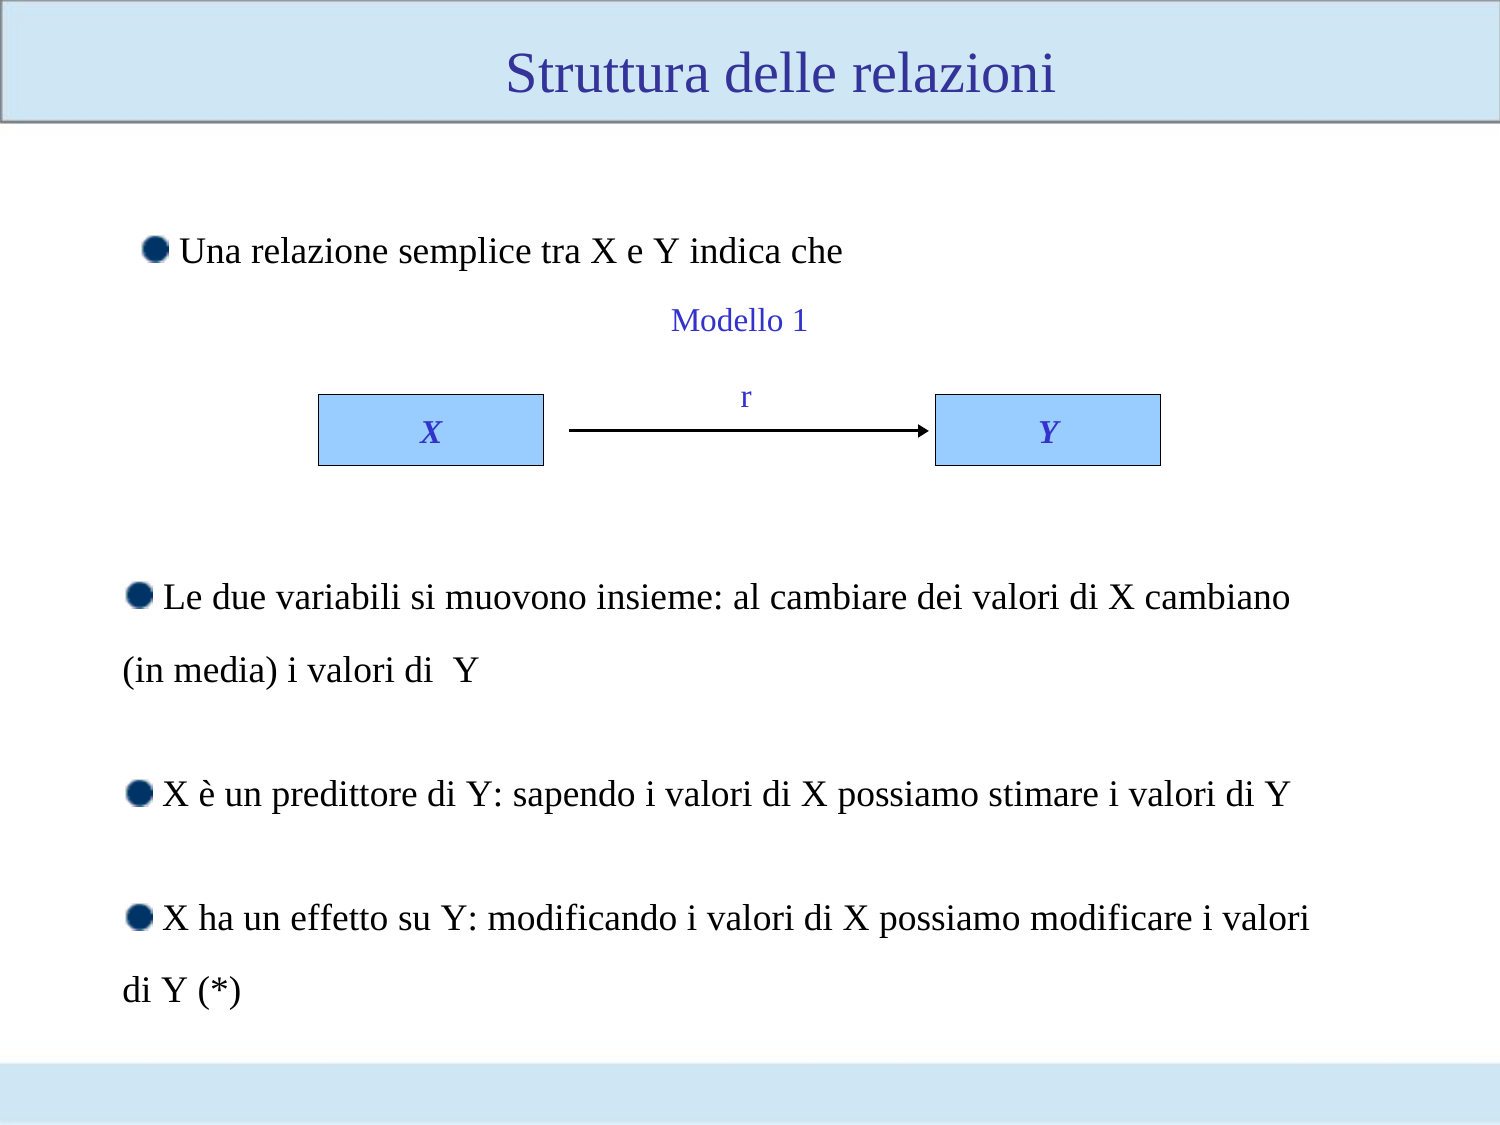

# Struttura delle relazioni
 Una relazione semplice tra X e Y indica che
Modello 1
r
X
Y
 Le due variabili si muovono insieme: al cambiare dei valori di X cambiano (in media) i valori di Y
 X è un predittore di Y: sapendo i valori di X possiamo stimare i valori di Y
 X ha un effetto su Y: modificando i valori di X possiamo modificare i valori di Y (*)